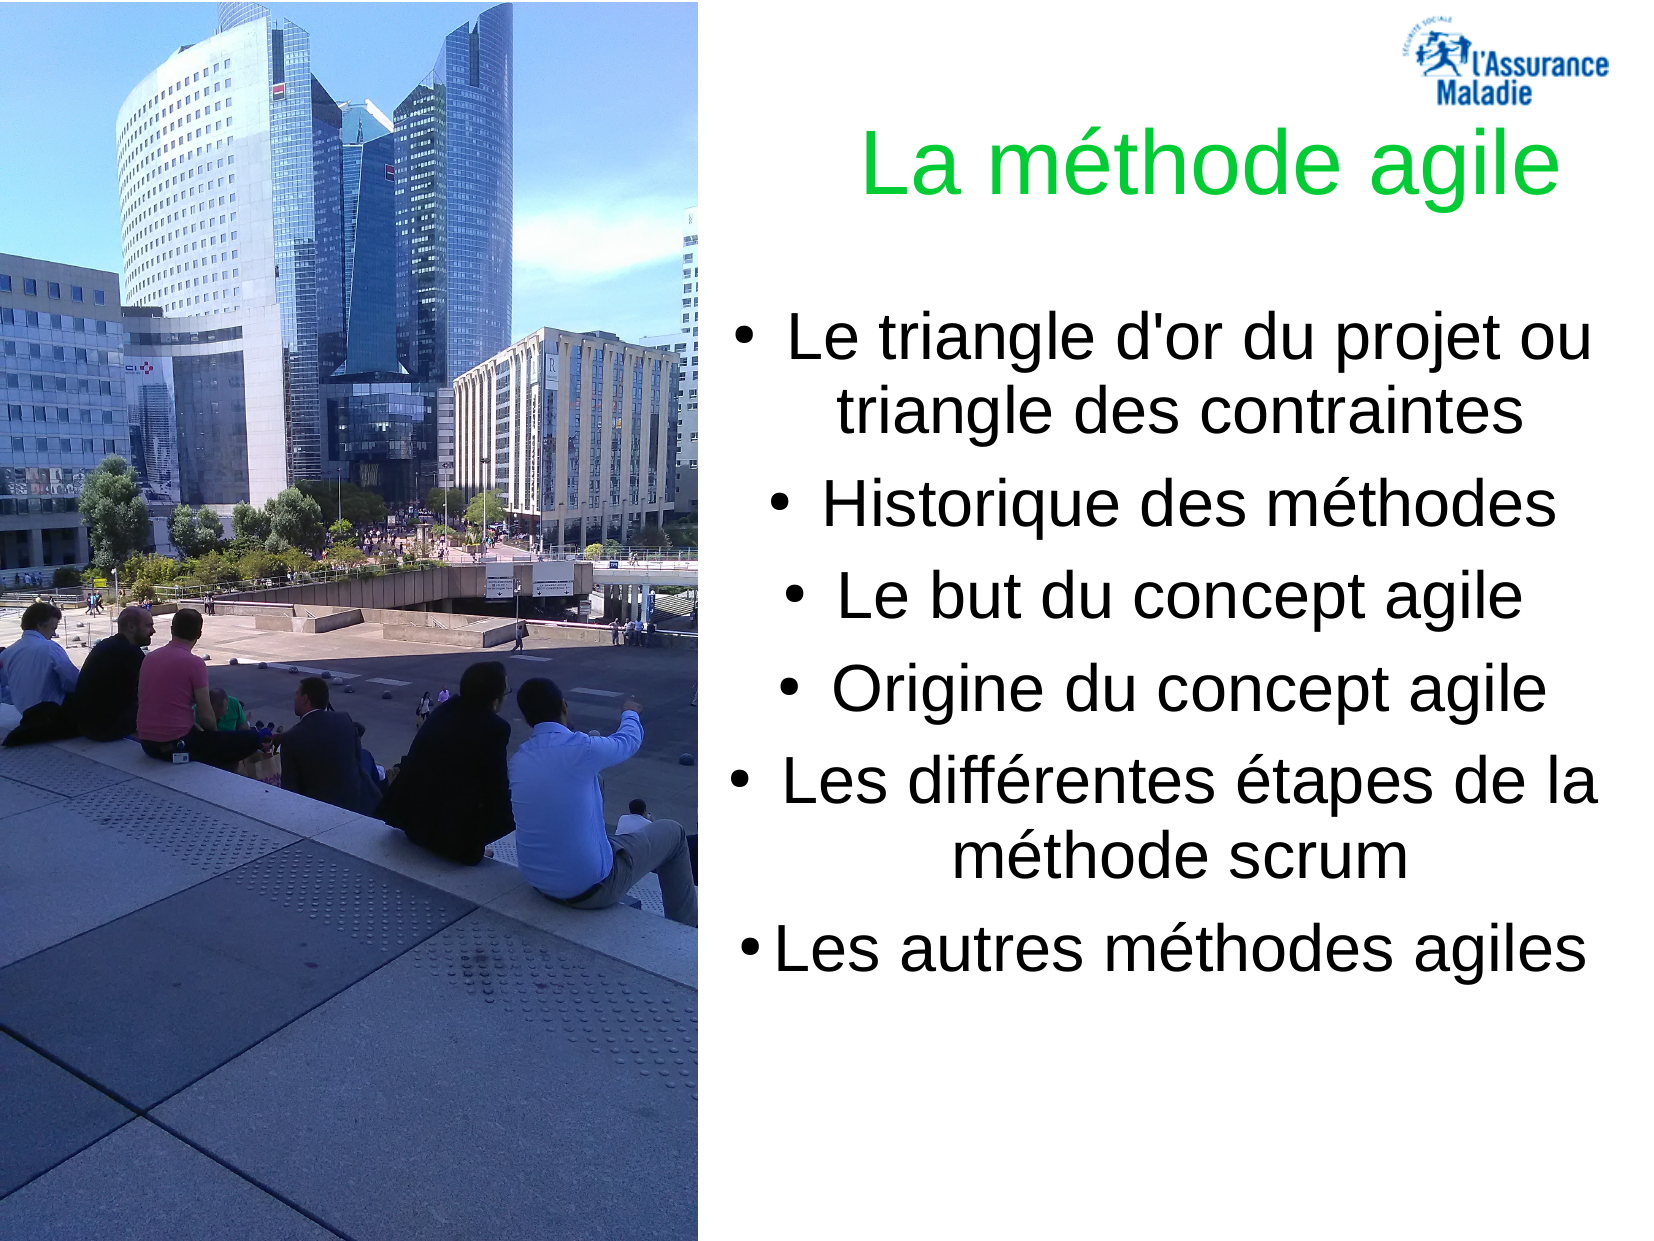

# La méthode agile
 Le triangle d'or du projet ou triangle des contraintes
 Historique des méthodes
 Le but du concept agile
 Origine du concept agile
 Les différentes étapes de la méthode scrum
Les autres méthodes agiles